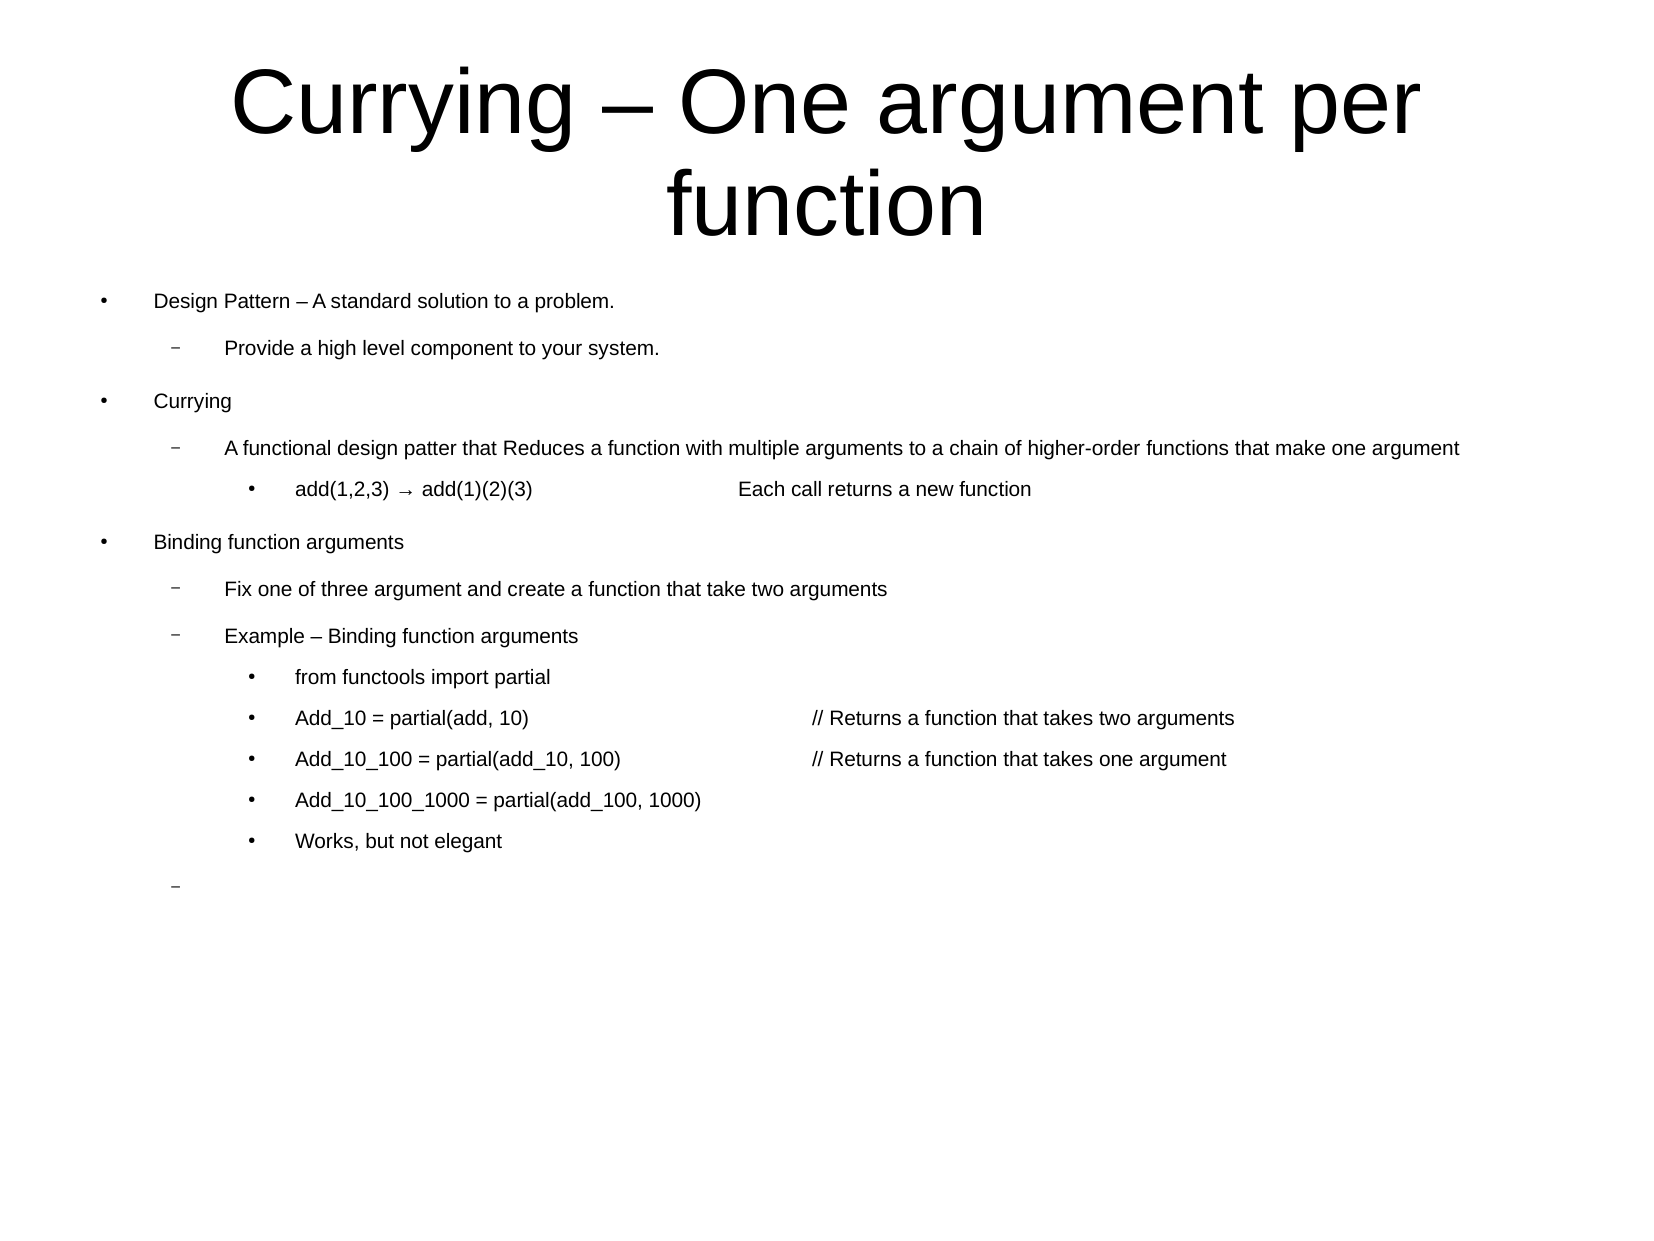

# Currying – One argument per function
Design Pattern – A standard solution to a problem.
Provide a high level component to your system.
Currying
A functional design patter that Reduces a function with multiple arguments to a chain of higher-order functions that make one argument
add(1,2,3) → add(1)(2)(3)			Each call returns a new function
Binding function arguments
Fix one of three argument and create a function that take two arguments
Example – Binding function arguments
from functools import partial
Add_10 = partial(add, 10)				// Returns a function that takes two arguments
Add_10_100 = partial(add_10, 100)			// Returns a function that takes one argument
Add_10_100_1000 = partial(add_100, 1000)
Works, but not elegant